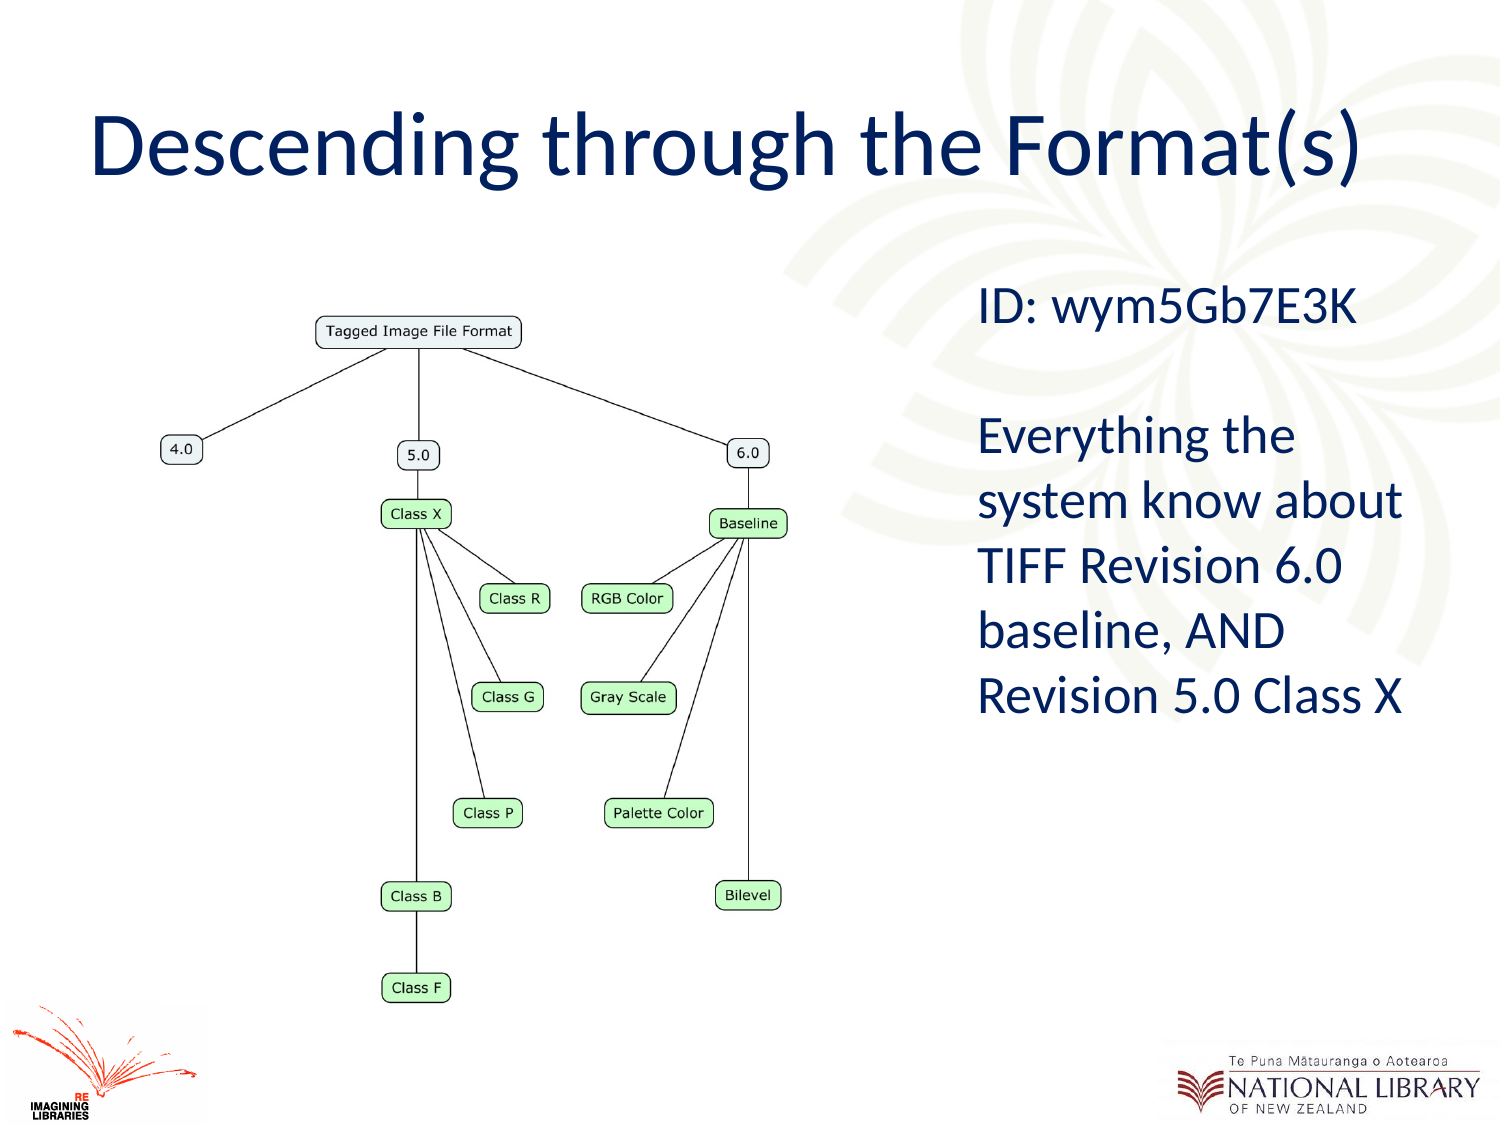

Descending through the Format(s)
ID: wym5Gb7E3K
Everything the system know about TIFF Revision 6.0 baseline, AND Revision 5.0 Class X